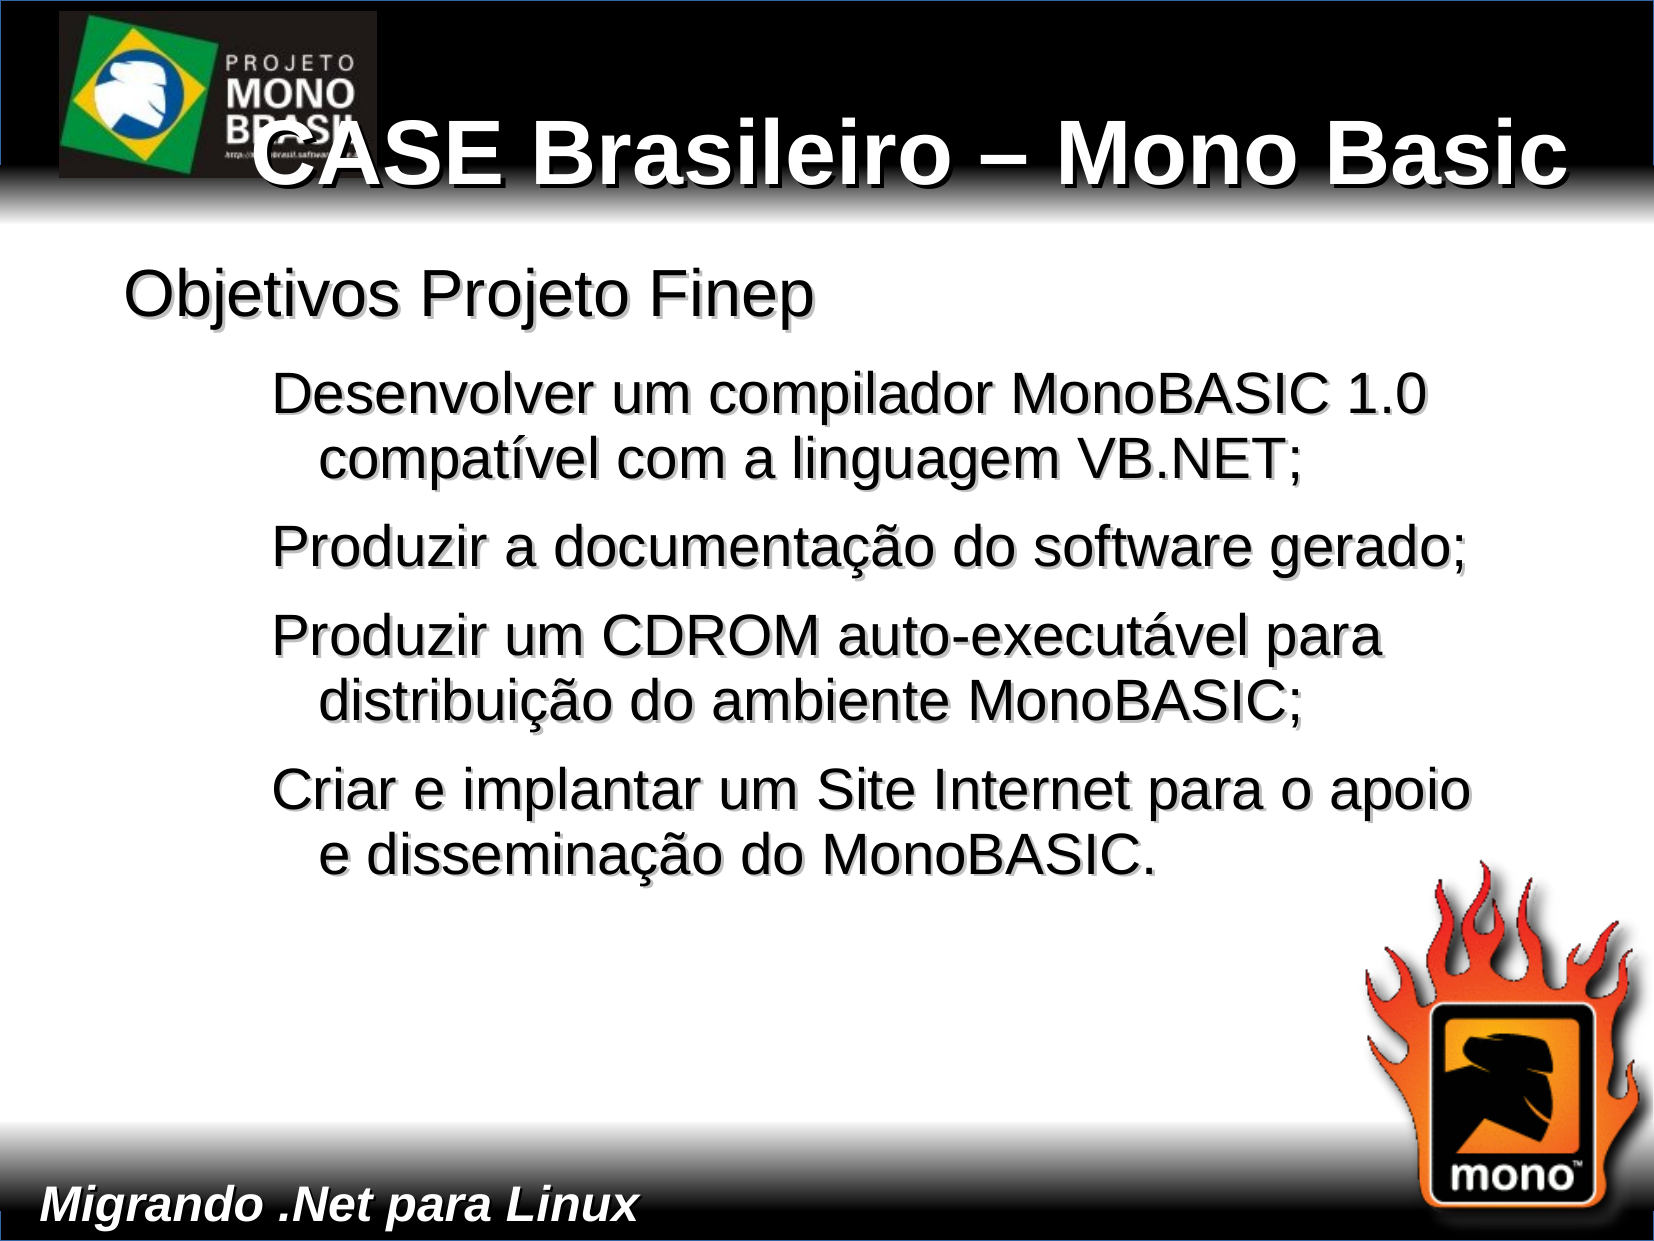

CASE Brasileiro – Mono Basic
# Objetivos Projeto Finep
Desenvolver um compilador MonoBASIC 1.0 compatível com a linguagem VB.NET;
Produzir a documentação do software gerado;
Produzir um CDROM auto-executável para distribuição do ambiente MonoBASIC;
Criar e implantar um Site Internet para o apoio e disseminação do MonoBASIC.
Migrando .Net para Linux